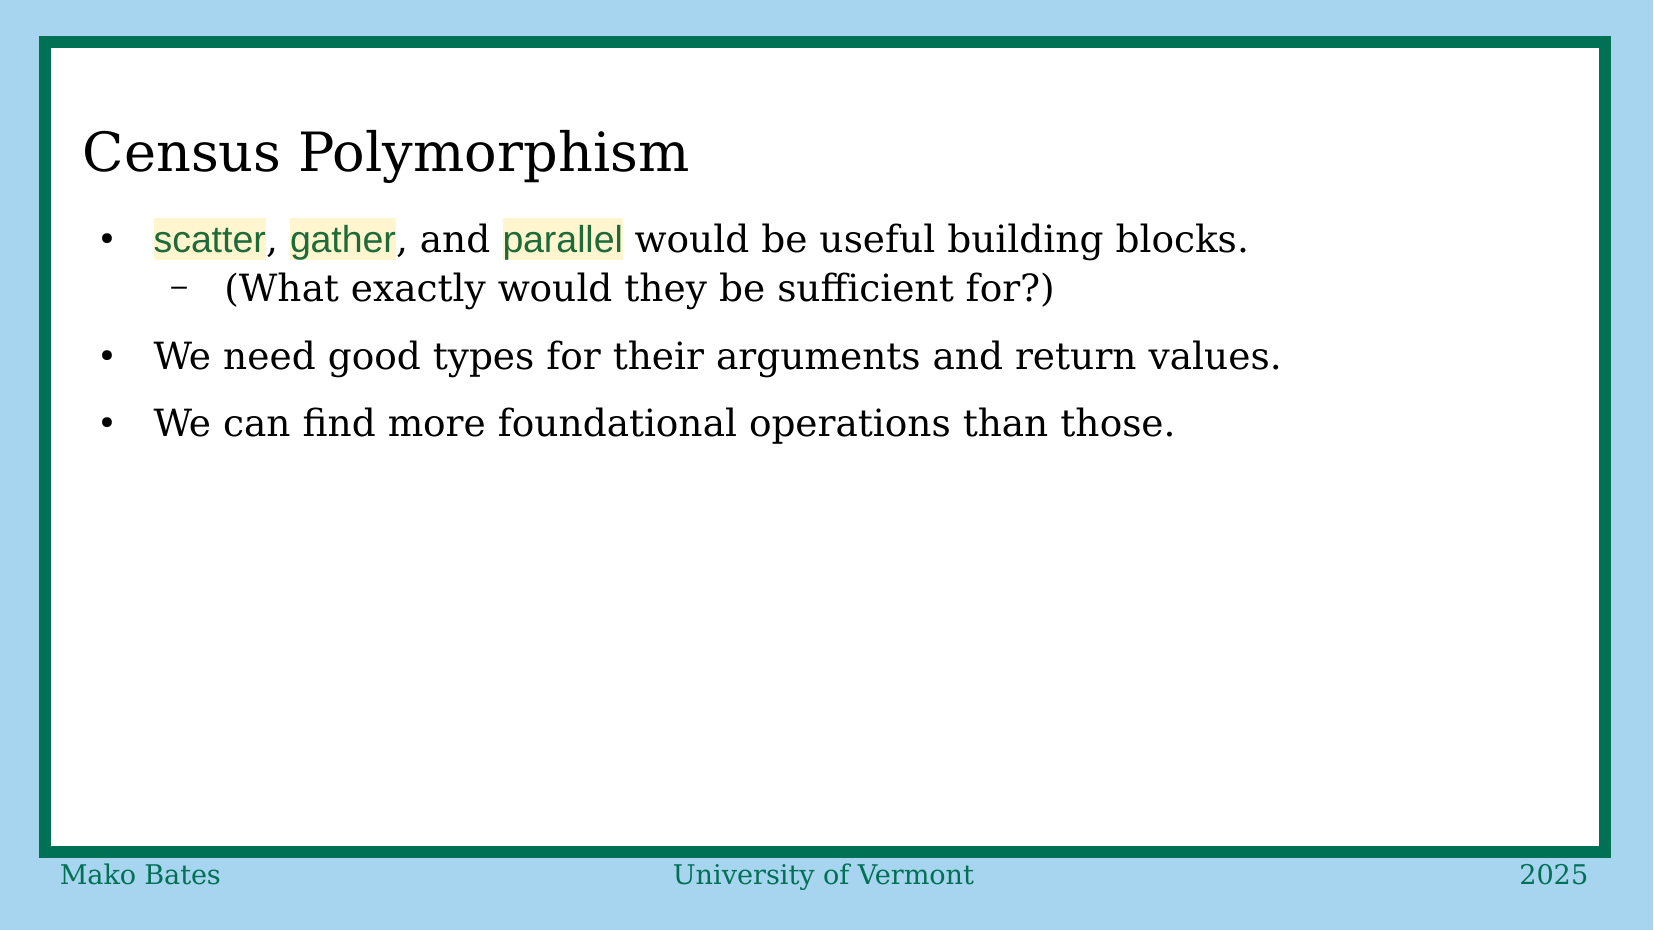

# Census Polymorphism
scatter, gather, and parallel would be useful building blocks.
(What exactly would they be sufficient for?)
We need good types for their arguments and return values.
We can find more foundational operations than those.